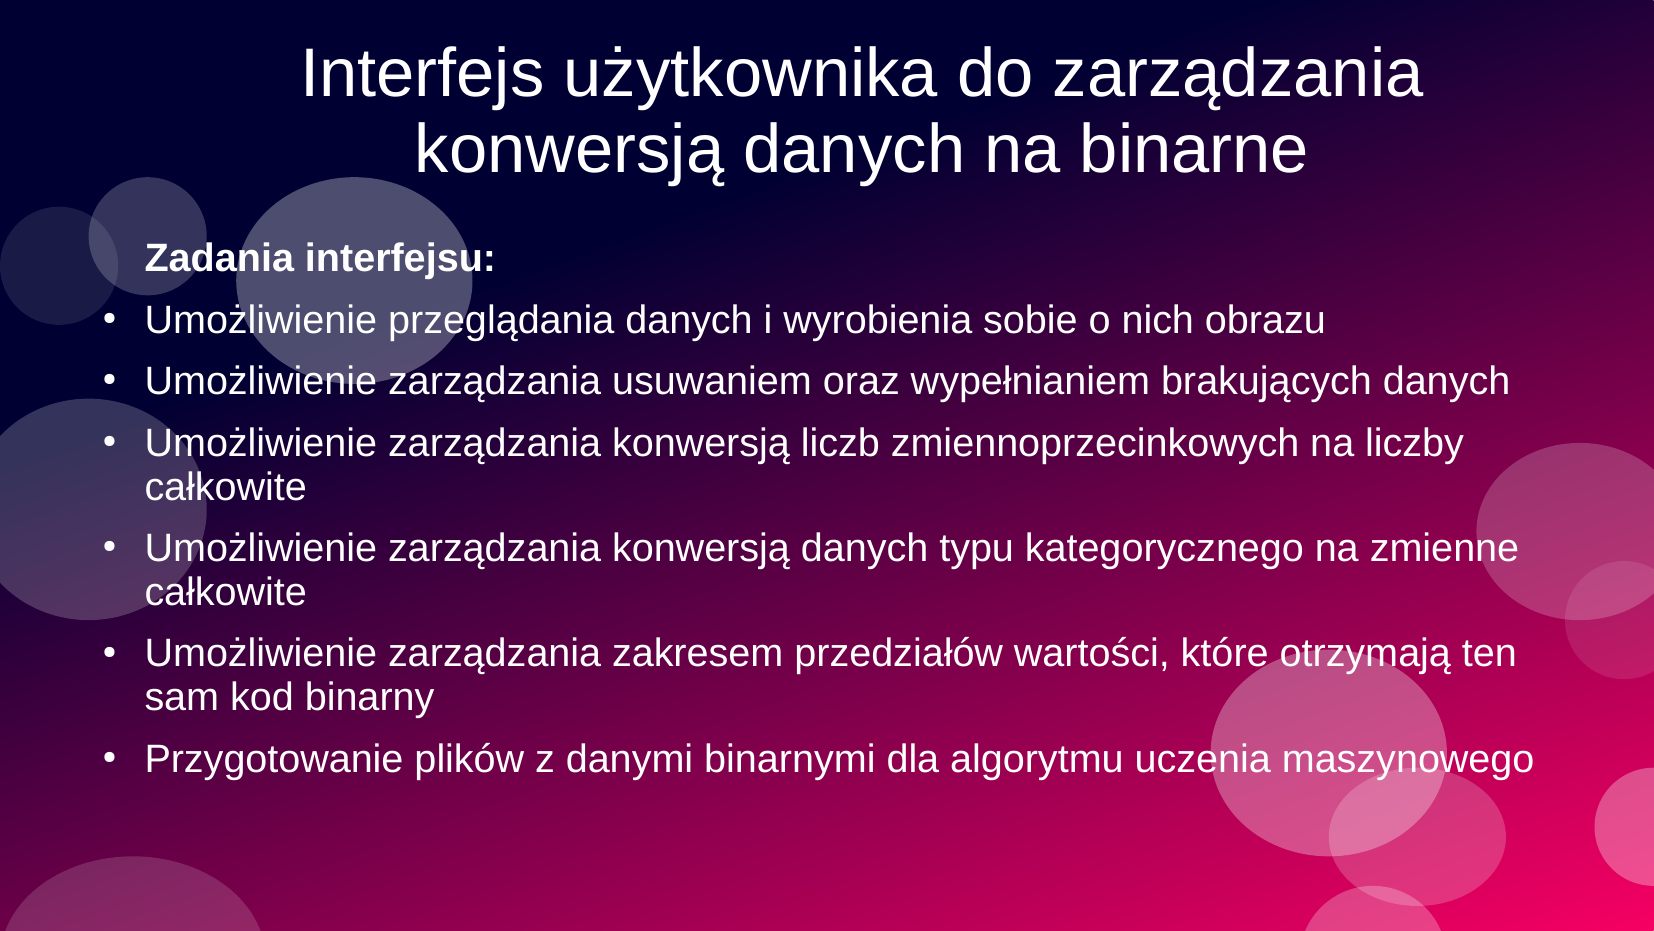

# Interfejs użytkownika do zarządzania konwersją danych na binarne
Zadania interfejsu:
Umożliwienie przeglądania danych i wyrobienia sobie o nich obrazu
Umożliwienie zarządzania usuwaniem oraz wypełnianiem brakujących danych
Umożliwienie zarządzania konwersją liczb zmiennoprzecinkowych na liczby całkowite
Umożliwienie zarządzania konwersją danych typu kategorycznego na zmienne całkowite
Umożliwienie zarządzania zakresem przedziałów wartości, które otrzymają ten sam kod binarny
Przygotowanie plików z danymi binarnymi dla algorytmu uczenia maszynowego